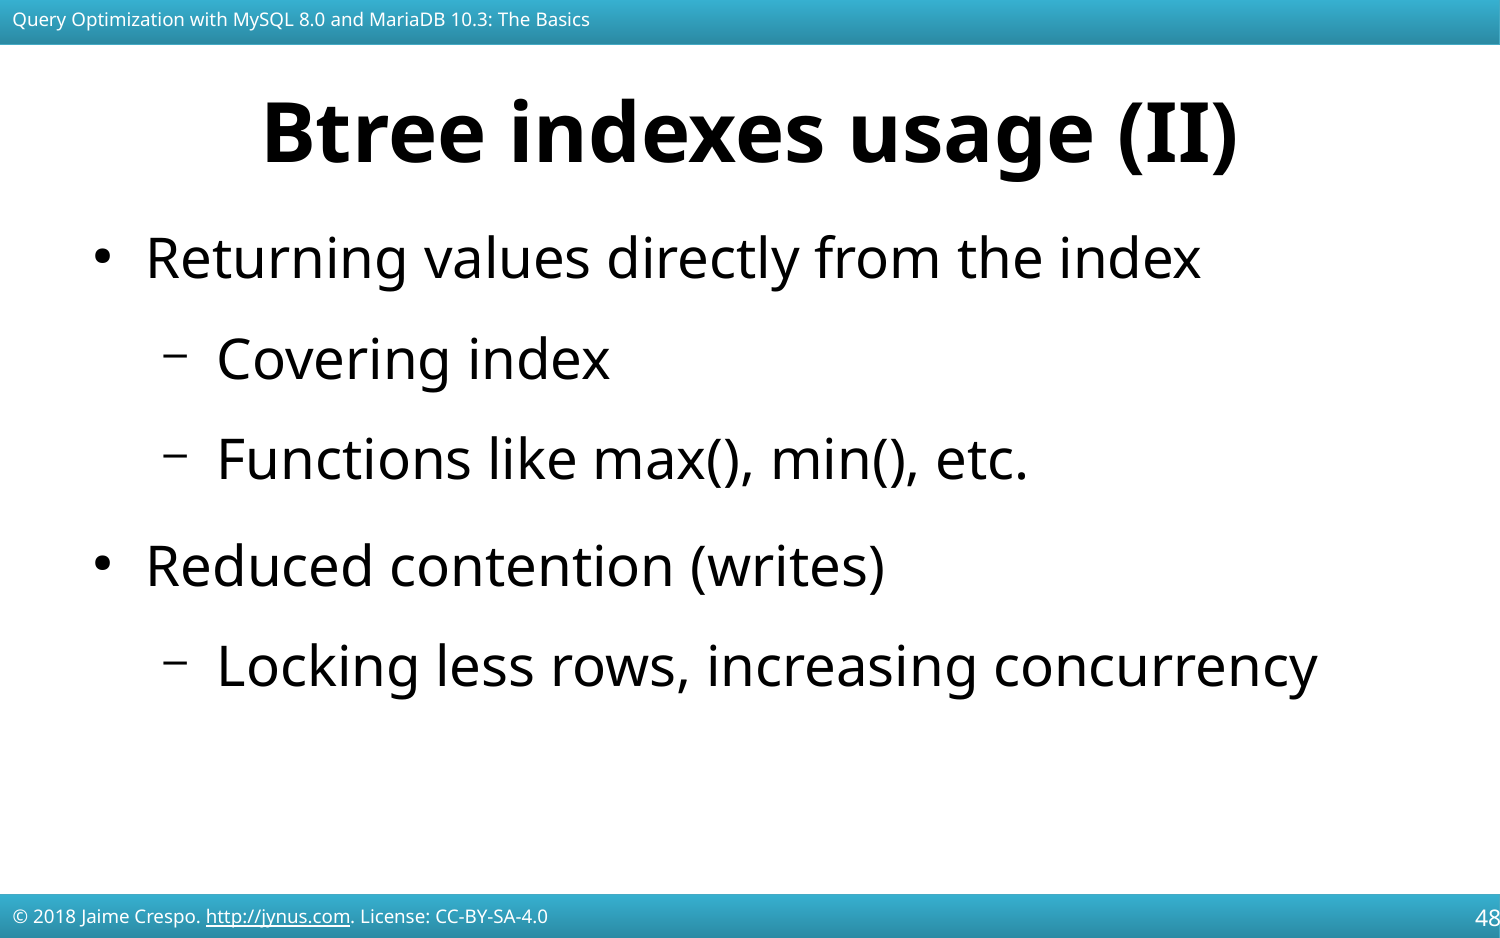

# Btree indexes usage (II)
Returning values directly from the index
Covering index
Functions like max(), min(), etc.
Reduced contention (writes)
Locking less rows, increasing concurrency